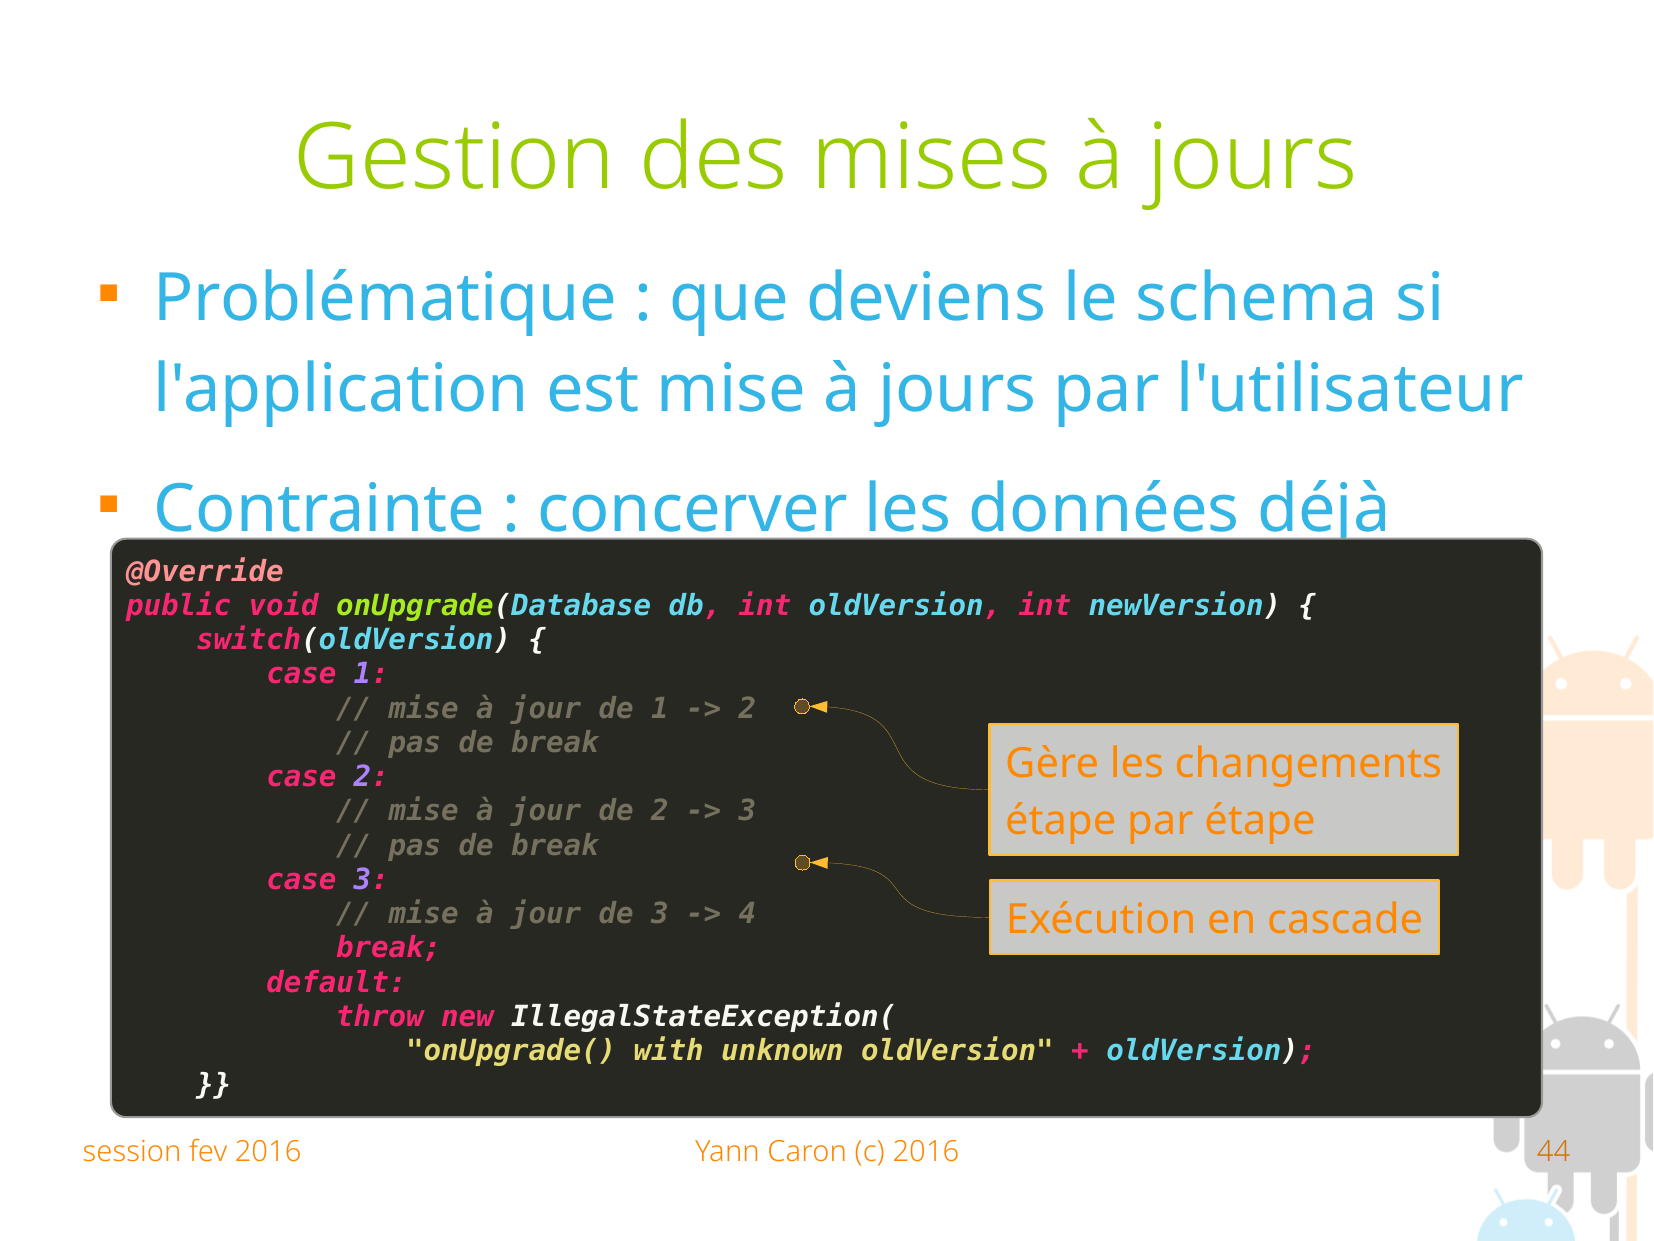

# Gestion des mises à jours
Problématique : que deviens le schema si l'application est mise à jours par l'utilisateur
Contrainte : concerver les données déjà saisies
@Override
public void onUpgrade(Database db, int oldVersion, int newVersion) {
 switch(oldVersion) {
 case 1:
 // mise à jour de 1 -> 2
 // pas de break
 case 2:
 // mise à jour de 2 -> 3
 // pas de break
 case 3:
 // mise à jour de 3 -> 4
 break;
 default:
 throw new IllegalStateException(
 "onUpgrade() with unknown oldVersion" + oldVersion);
 }}
Gère les changements
étape par étape
Exécution en cascade
session fev 2016
Yann Caron (c) 2016
44